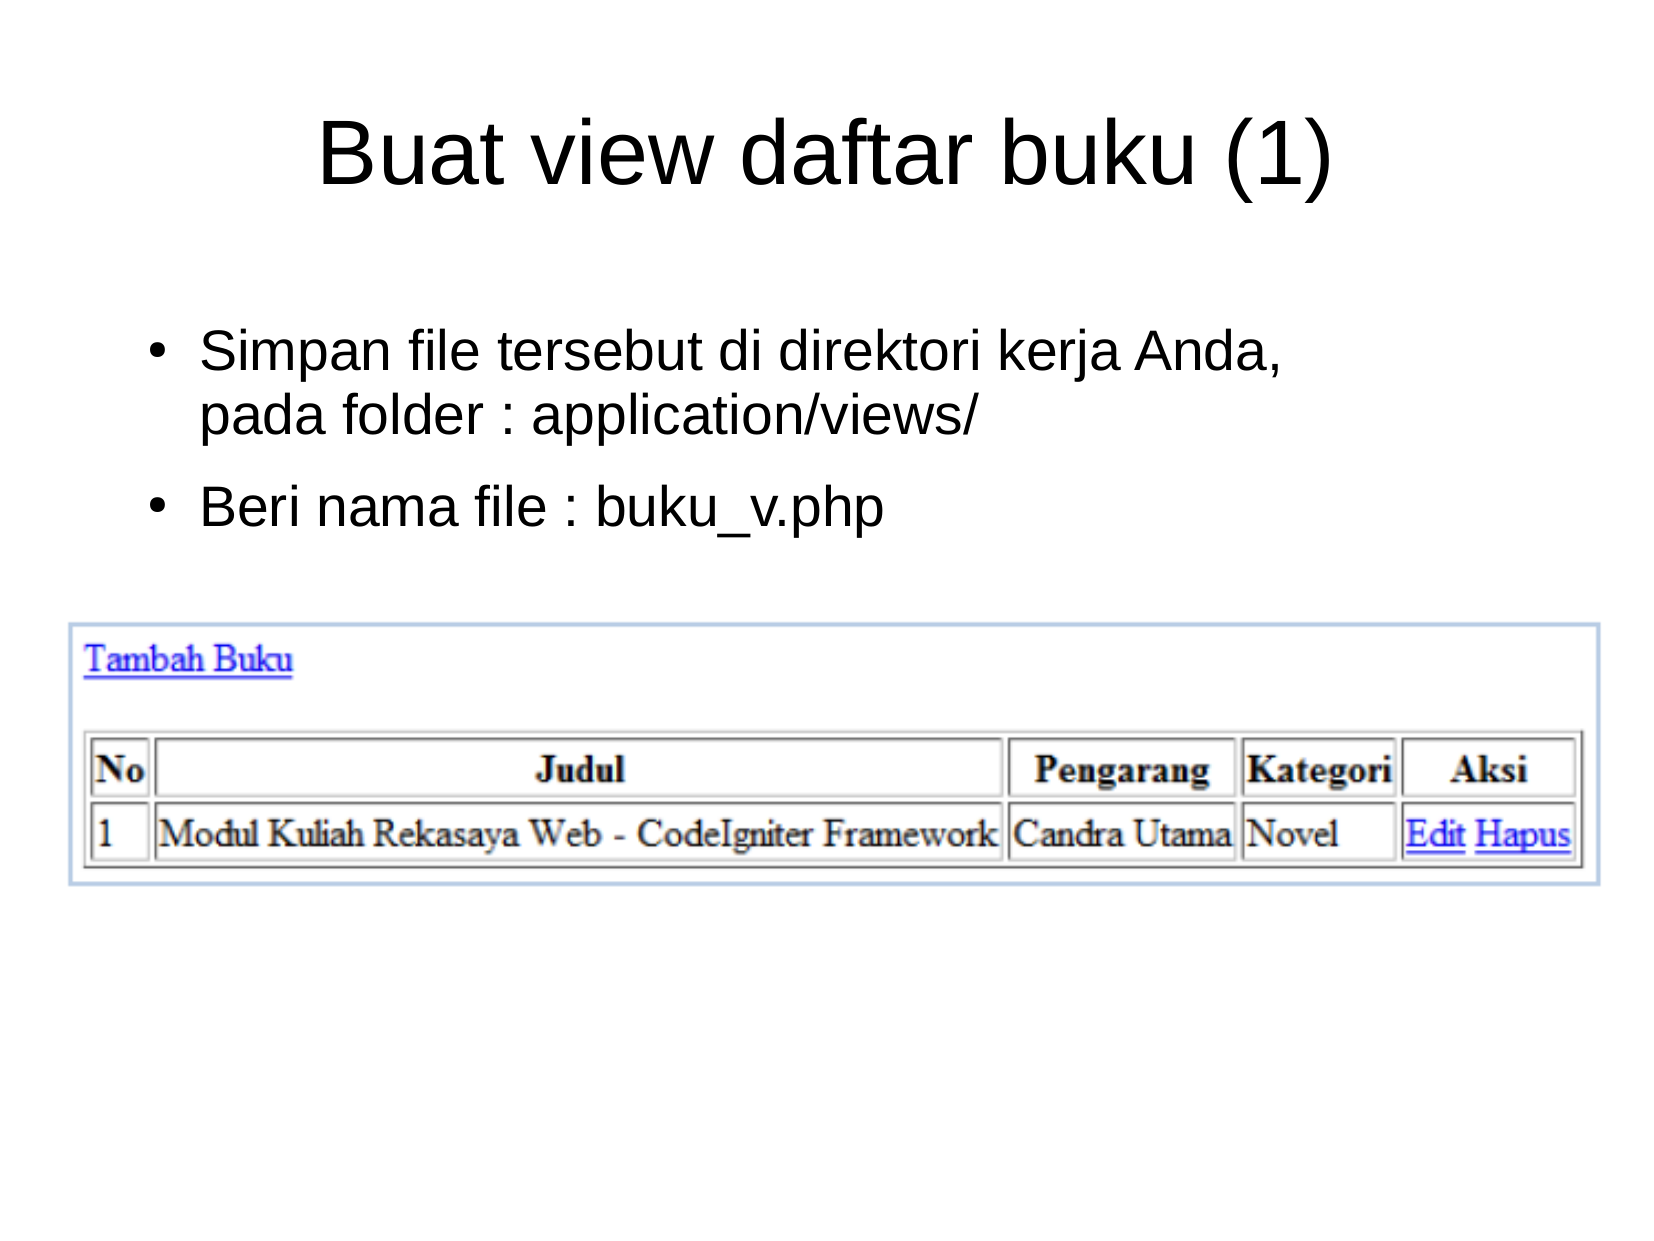

# Buat view daftar buku (1)
Simpan file tersebut di direktori kerja Anda, pada folder : application/views/
Beri nama file : buku_v.php